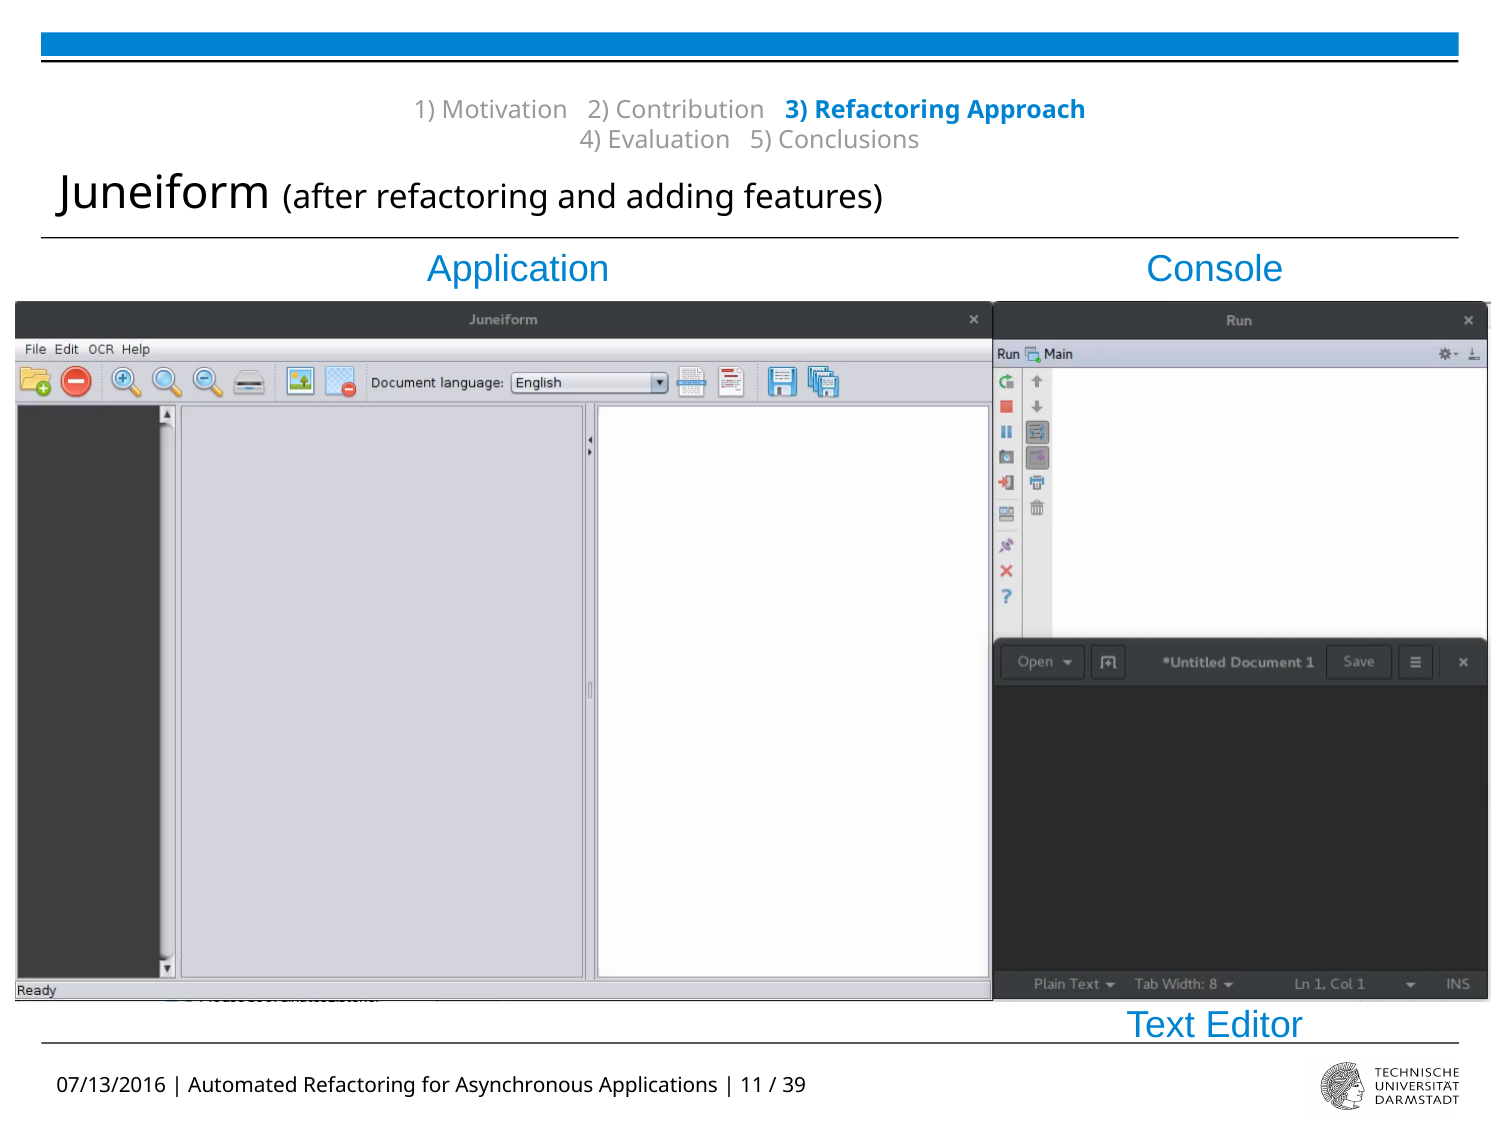

Juneiform (after refactoring and adding features)
1) Motivation 2) Contribution 3) Refactoring Approach
4) Evaluation 5) Conclusions
Application
Console
Text Editor